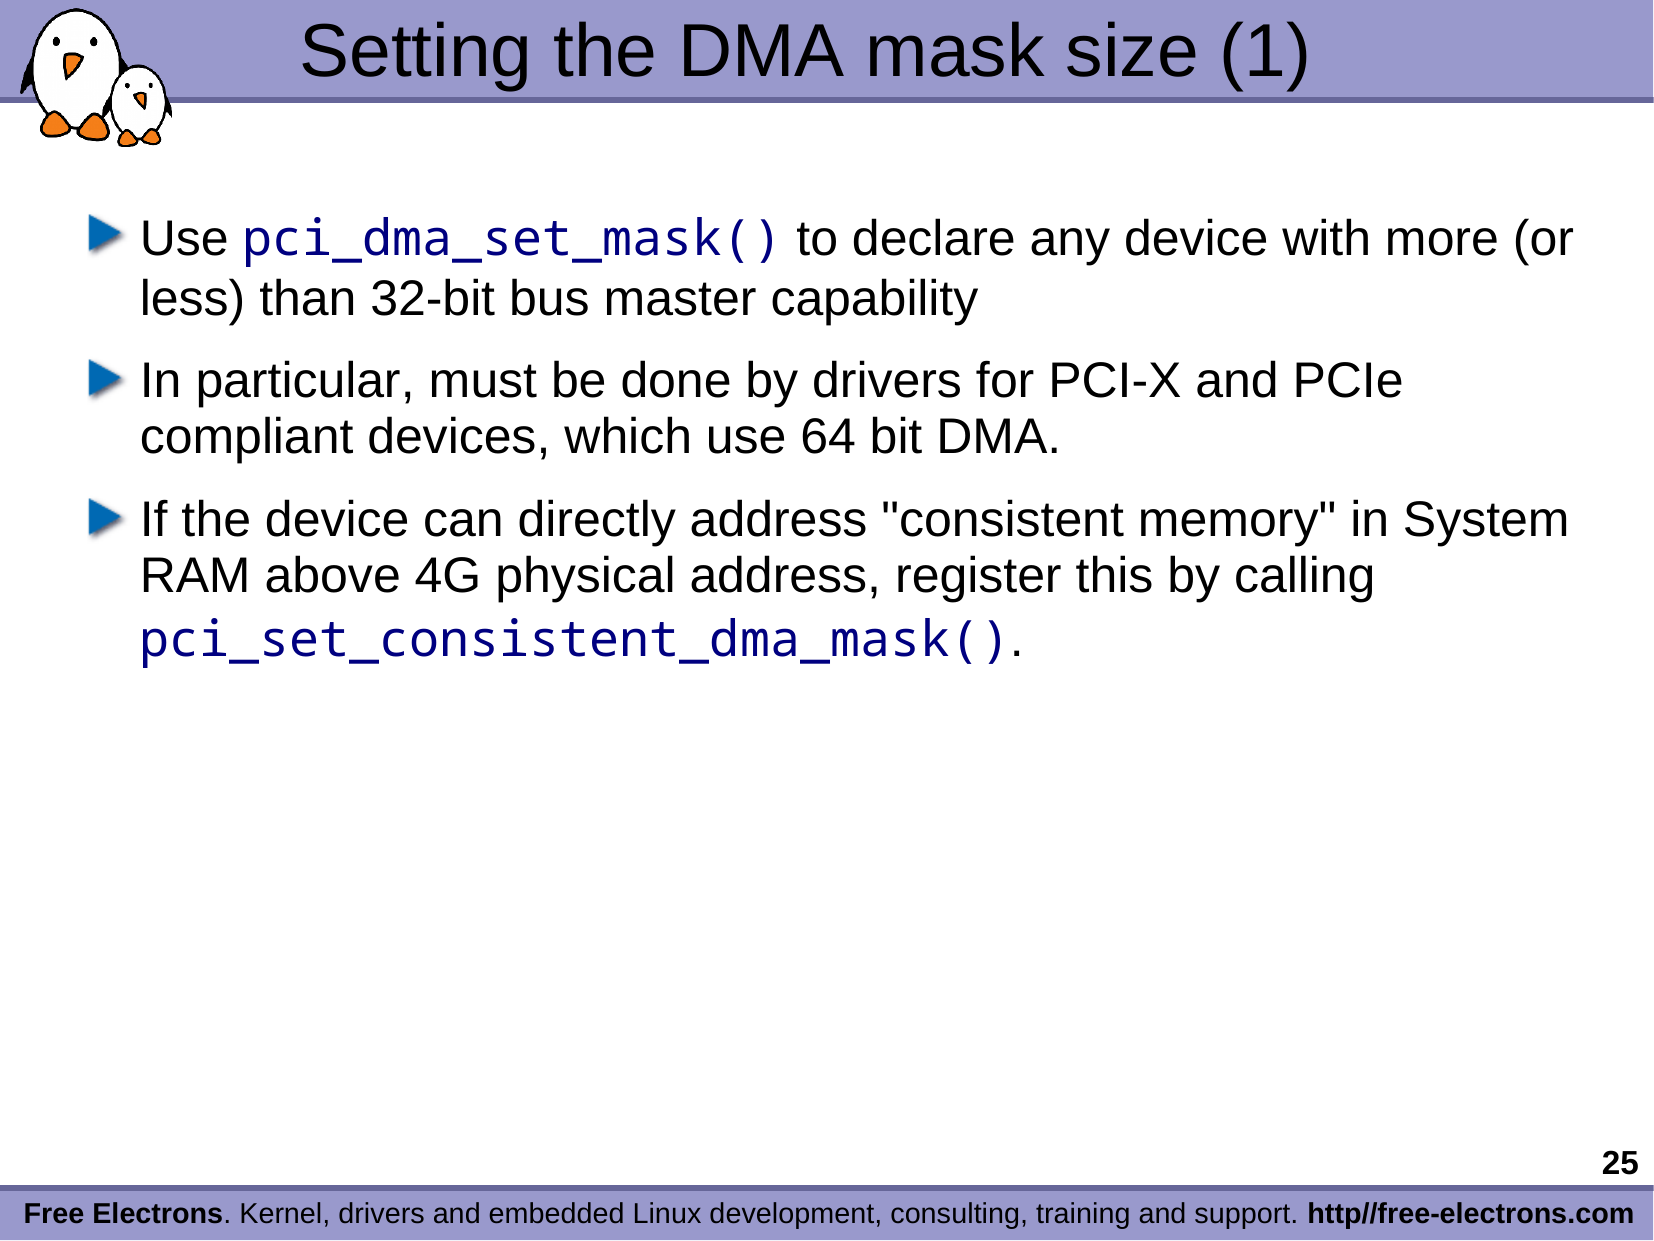

# Setting the DMA mask size (1)
Use pci_dma_set_mask() to declare any device with more (or less) than 32-bit bus master capability
In particular, must be done by drivers for PCI-X and PCIe compliant devices, which use 64 bit DMA.
If the device can directly address "consistent memory" in System RAM above 4G physical address, register this by calling pci_set_consistent_dma_mask().